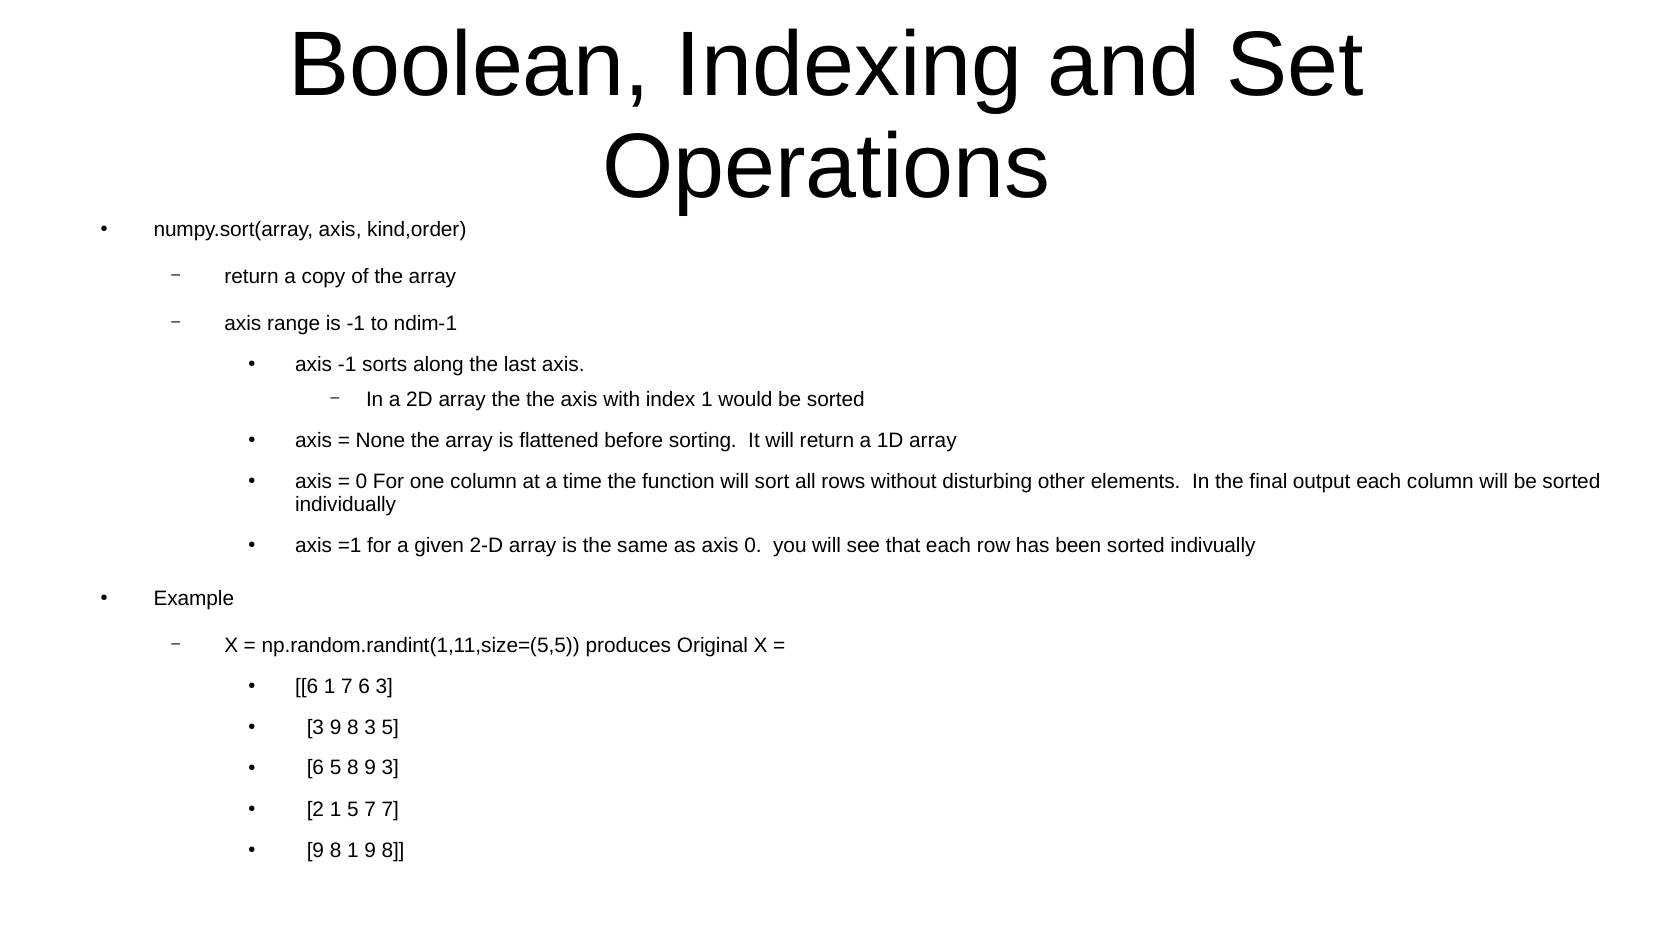

# Boolean, Indexing and Set Operations
numpy.sort(array, axis, kind,order)
return a copy of the array
axis range is -1 to ndim-1
axis -1 sorts along the last axis.
In a 2D array the the axis with index 1 would be sorted
axis = None the array is flattened before sorting. It will return a 1D array
axis = 0 For one column at a time the function will sort all rows without disturbing other elements. In the final output each column will be sorted individually
axis =1 for a given 2-D array is the same as axis 0. you will see that each row has been sorted indivually
Example
X = np.random.randint(1,11,size=(5,5)) produces Original X =
[[6 1 7 6 3]
 [3 9 8 3 5]
 [6 5 8 9 3]
 [2 1 5 7 7]
 [9 8 1 9 8]]